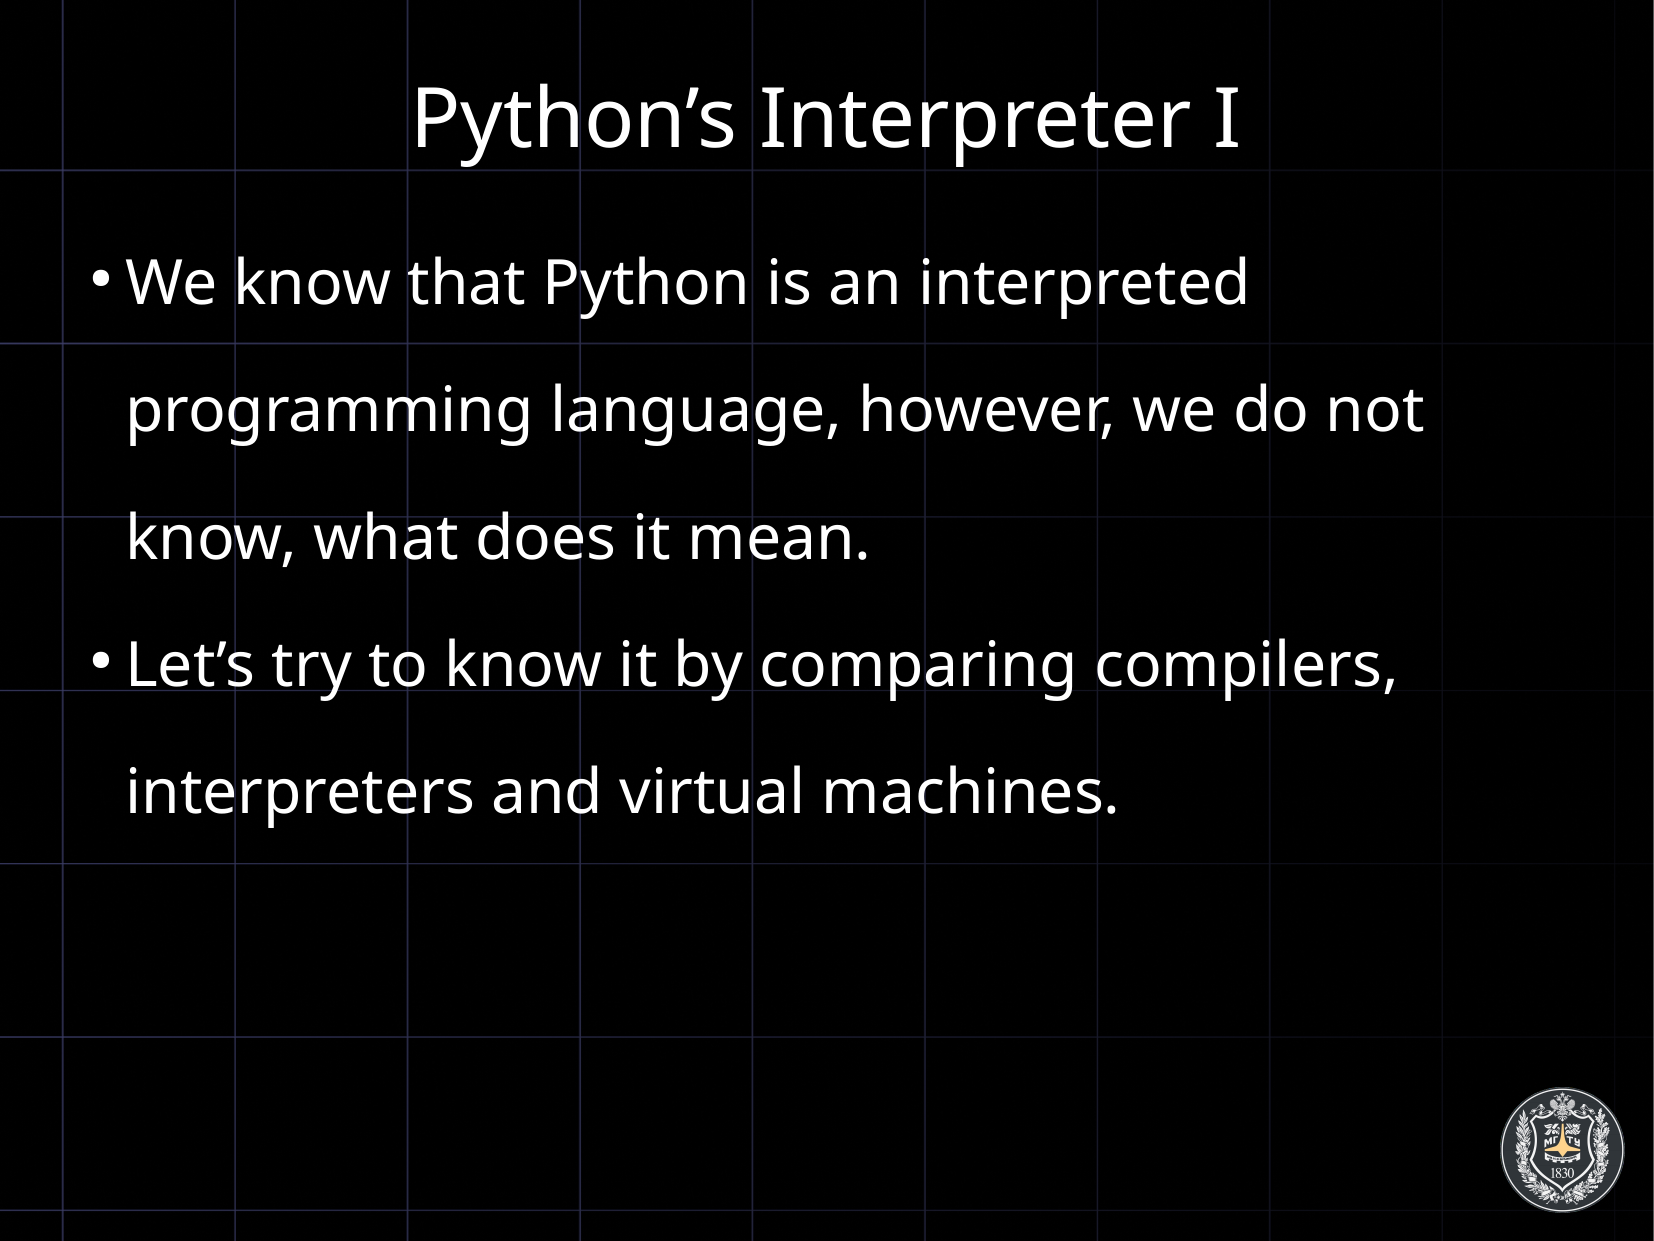

# Python’s Interpreter I
We know that Python is an interpreted programming language, however, we do not know, what does it mean.
Let’s try to know it by comparing compilers, interpreters and virtual machines.